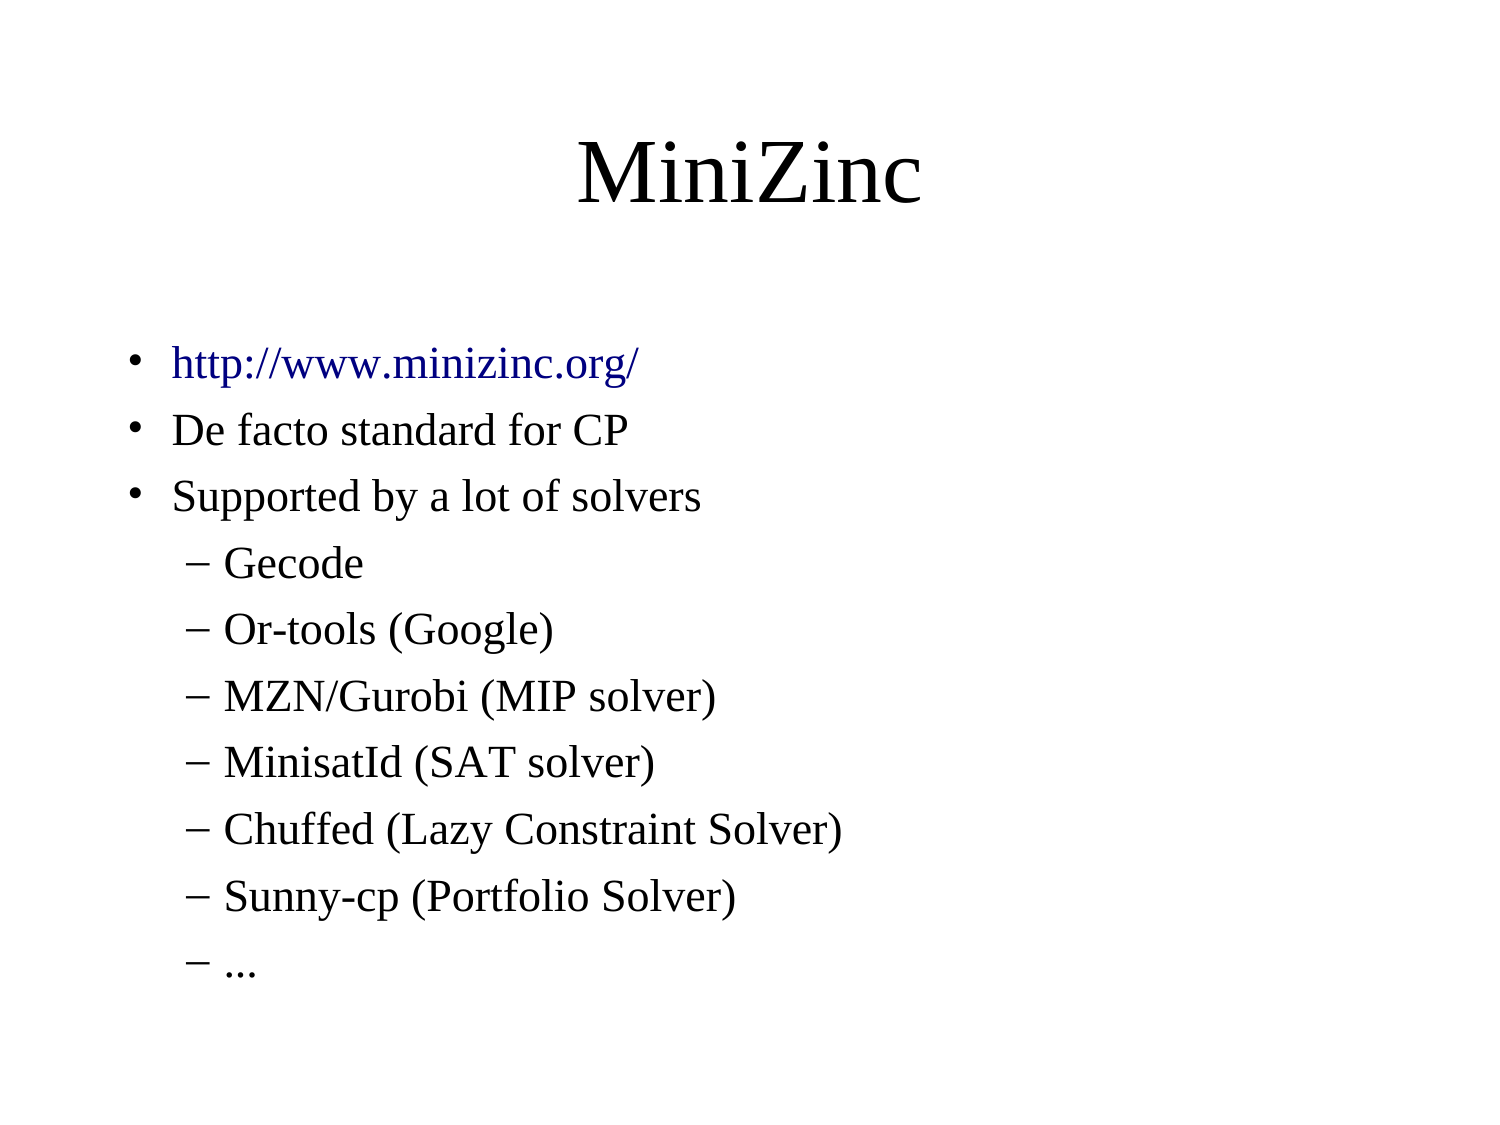

# MiniZinc
http://www.minizinc.org/
De facto standard for CP
Supported by a lot of solvers
Gecode
Or-tools (Google)
MZN/Gurobi (MIP solver)
MinisatId (SAT solver)
Chuffed (Lazy Constraint Solver)
Sunny-cp (Portfolio Solver)
...